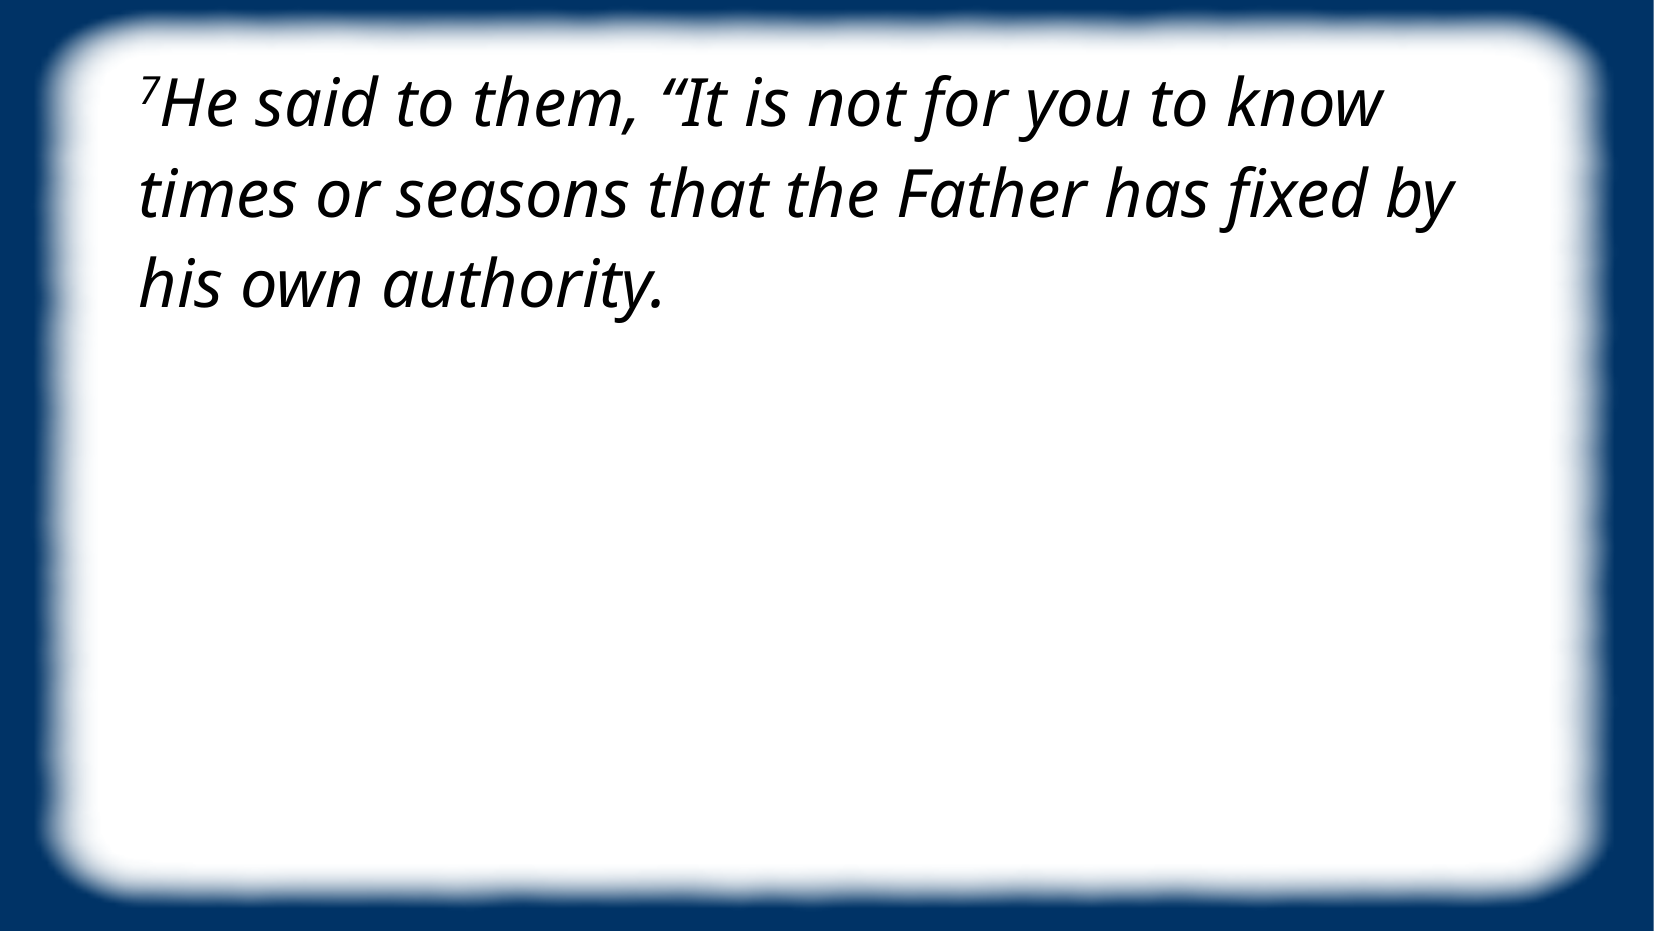

7He said to them, “It is not for you to know times or seasons that the Father has fixed by his own authority.